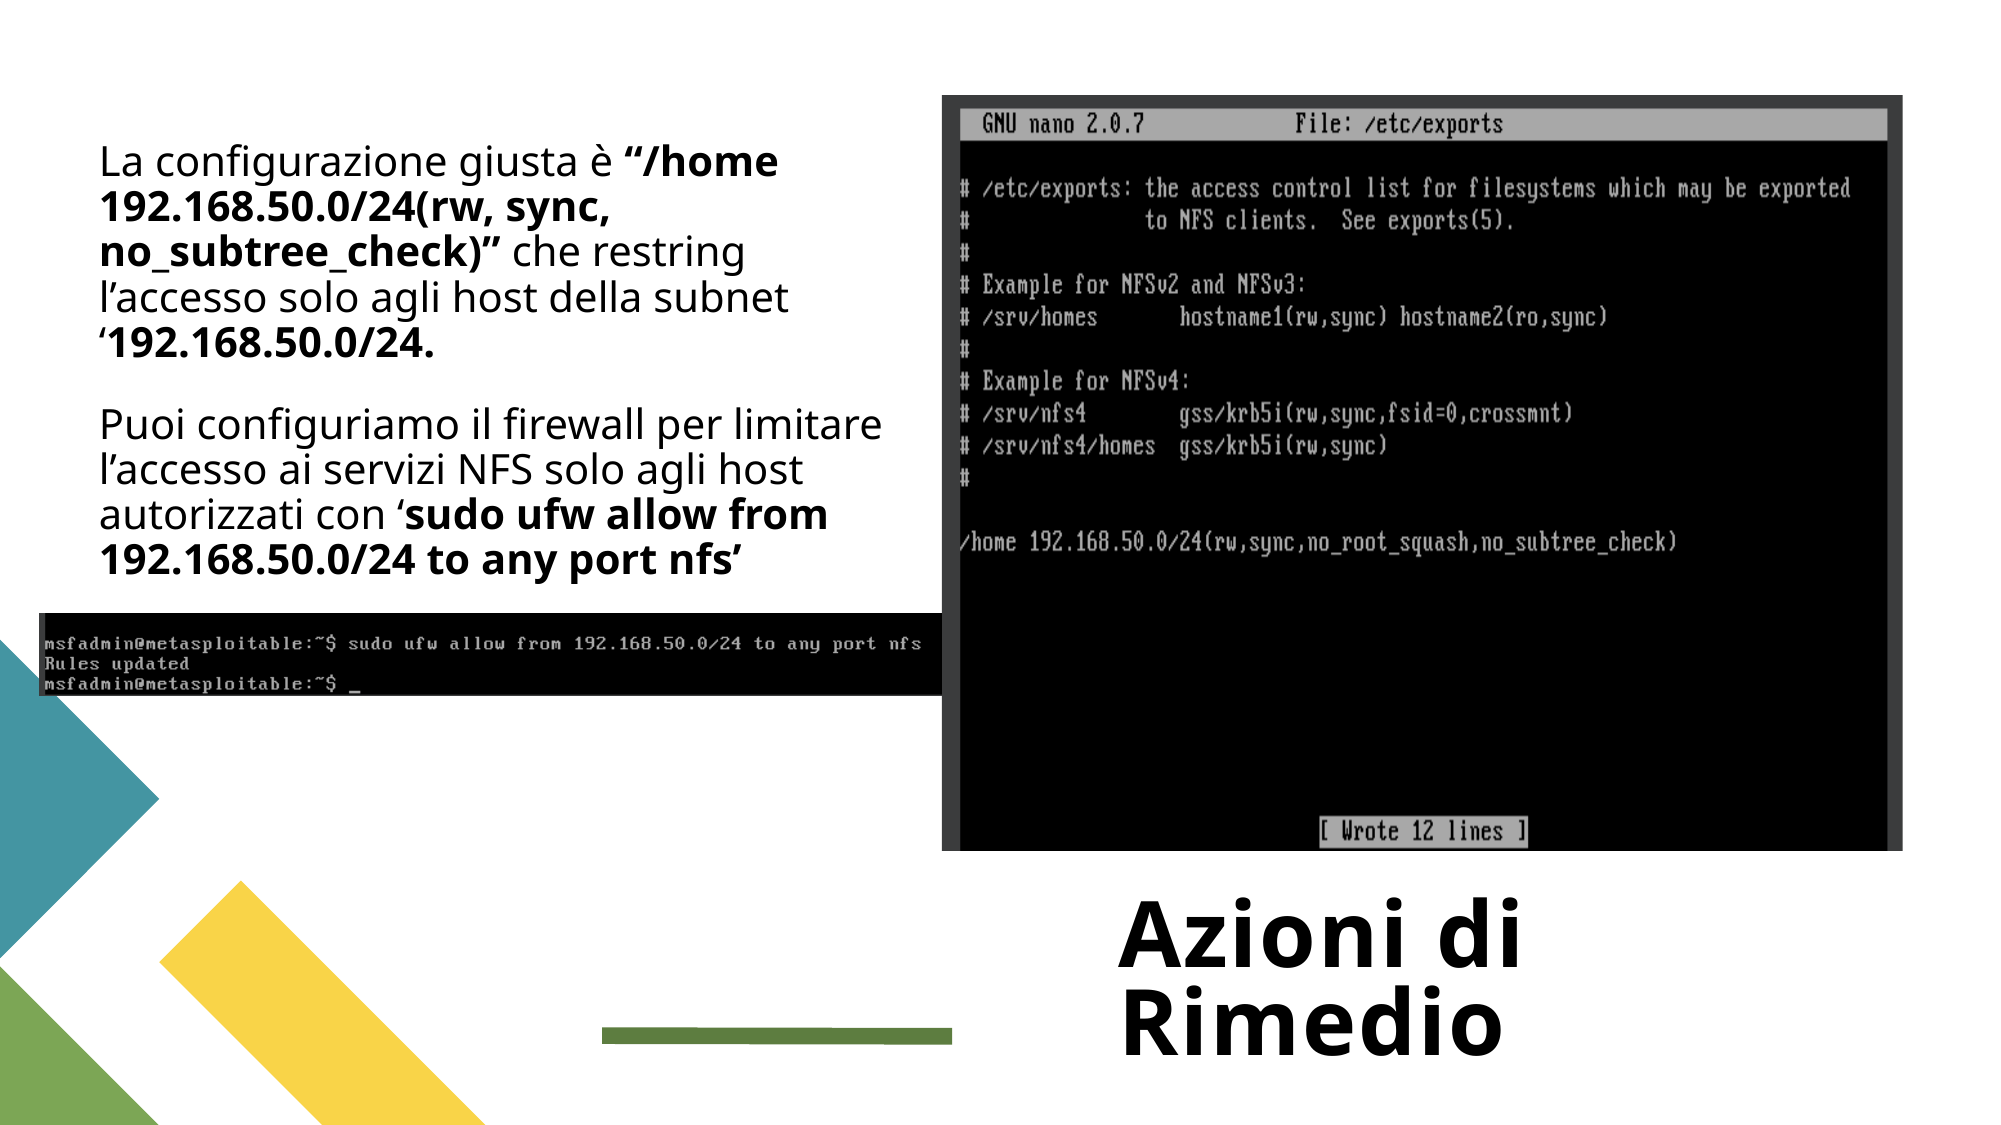

La configurazione giusta è “/home 192.168.50.0/24(rw, sync, no_subtree_check)” che restring l’accesso solo agli host della subnet ‘192.168.50.0/24.
Puoi configuriamo il firewall per limitare l’accesso ai servizi NFS solo agli host autorizzati con ‘sudo ufw allow from 192.168.50.0/24 to any port nfs’
# Azioni di Rimedio